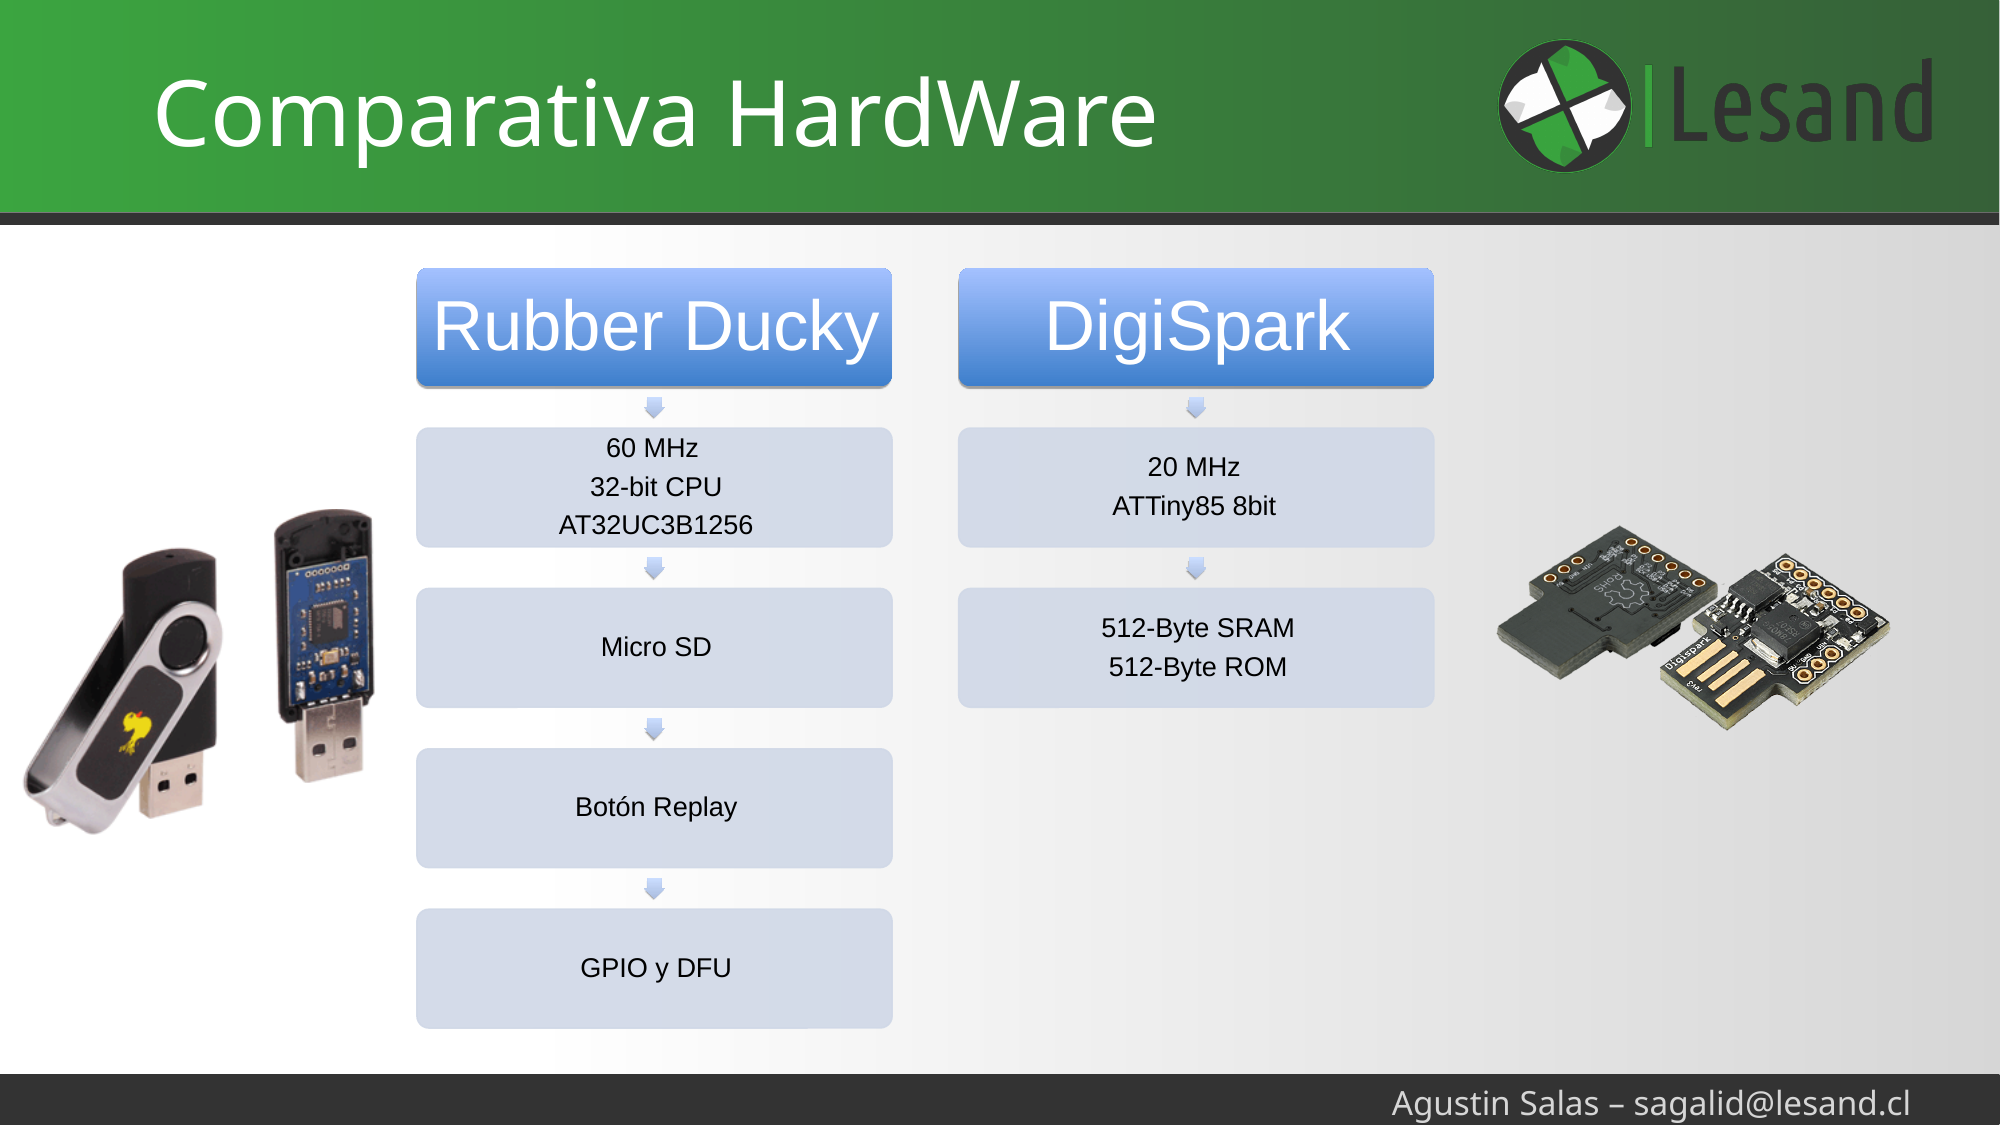

Comparativa HardWare
Rubber Ducky
DigiSpark
60 MHz
32-bit CPU
AT32UC3B1256
20 MHz
ATTiny85 8bit
Micro SD
512-Byte SRAM
512-Byte ROM
Botón Replay
GPIO y DFU